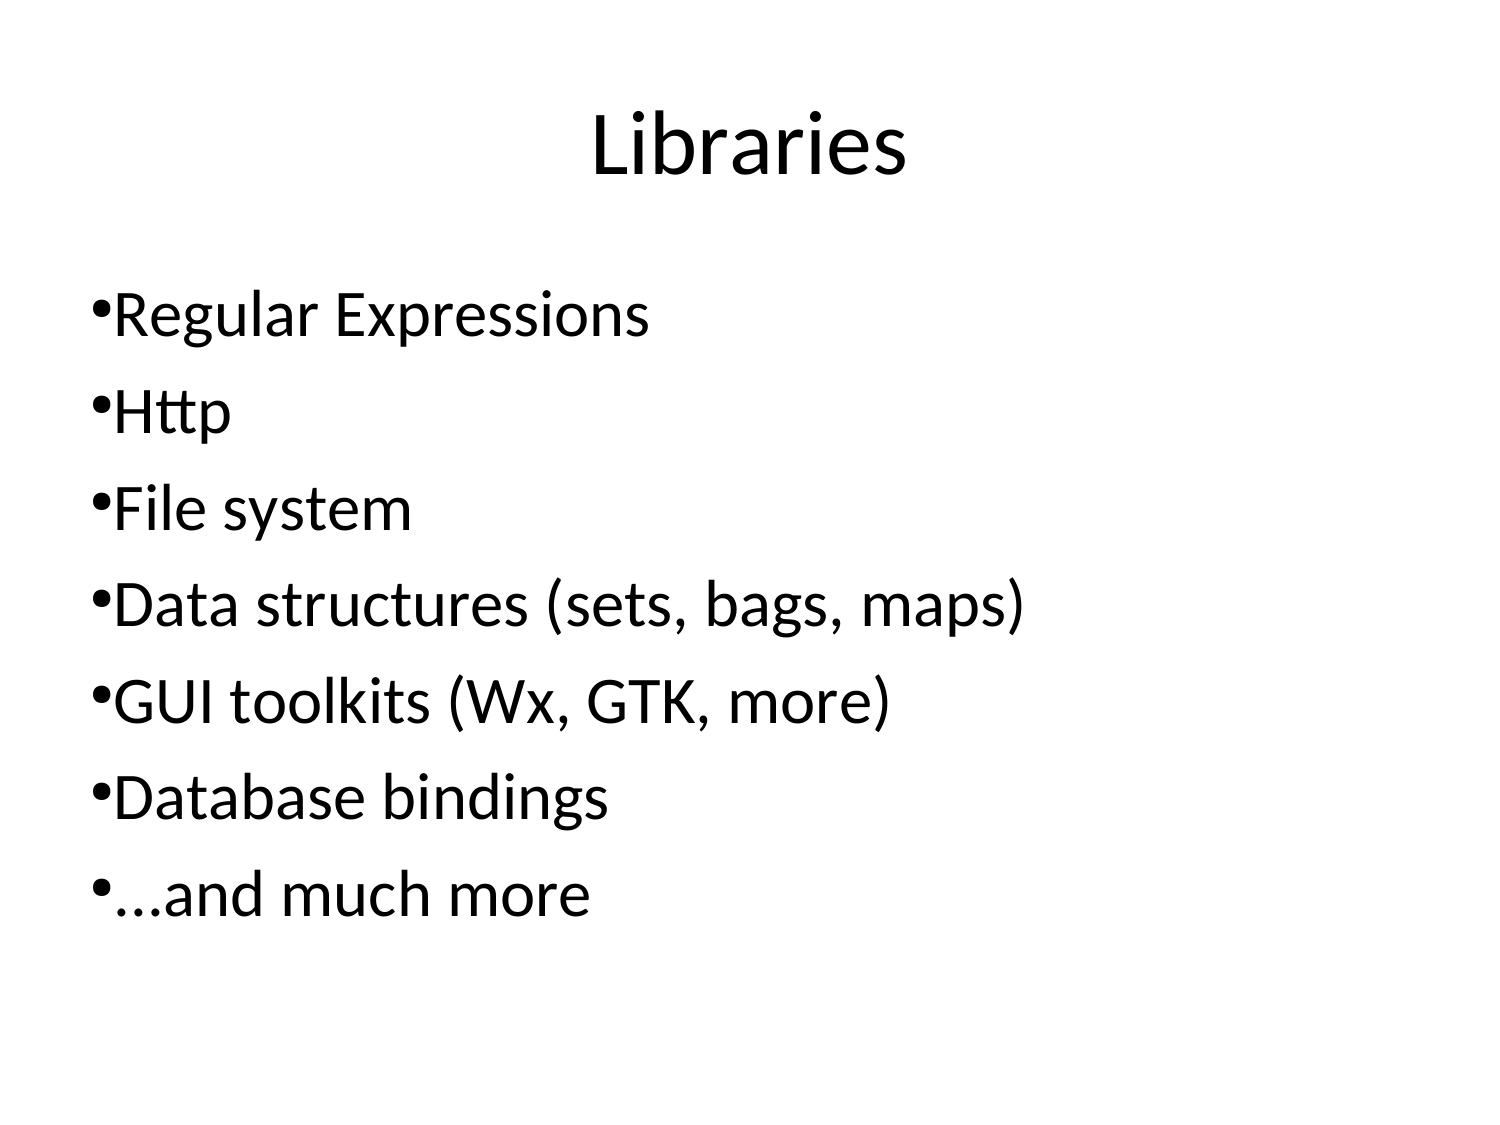

# Libraries
Regular Expressions
Http
File system
Data structures (sets, bags, maps)
GUI toolkits (Wx, GTK, more)
Database bindings
...and much more